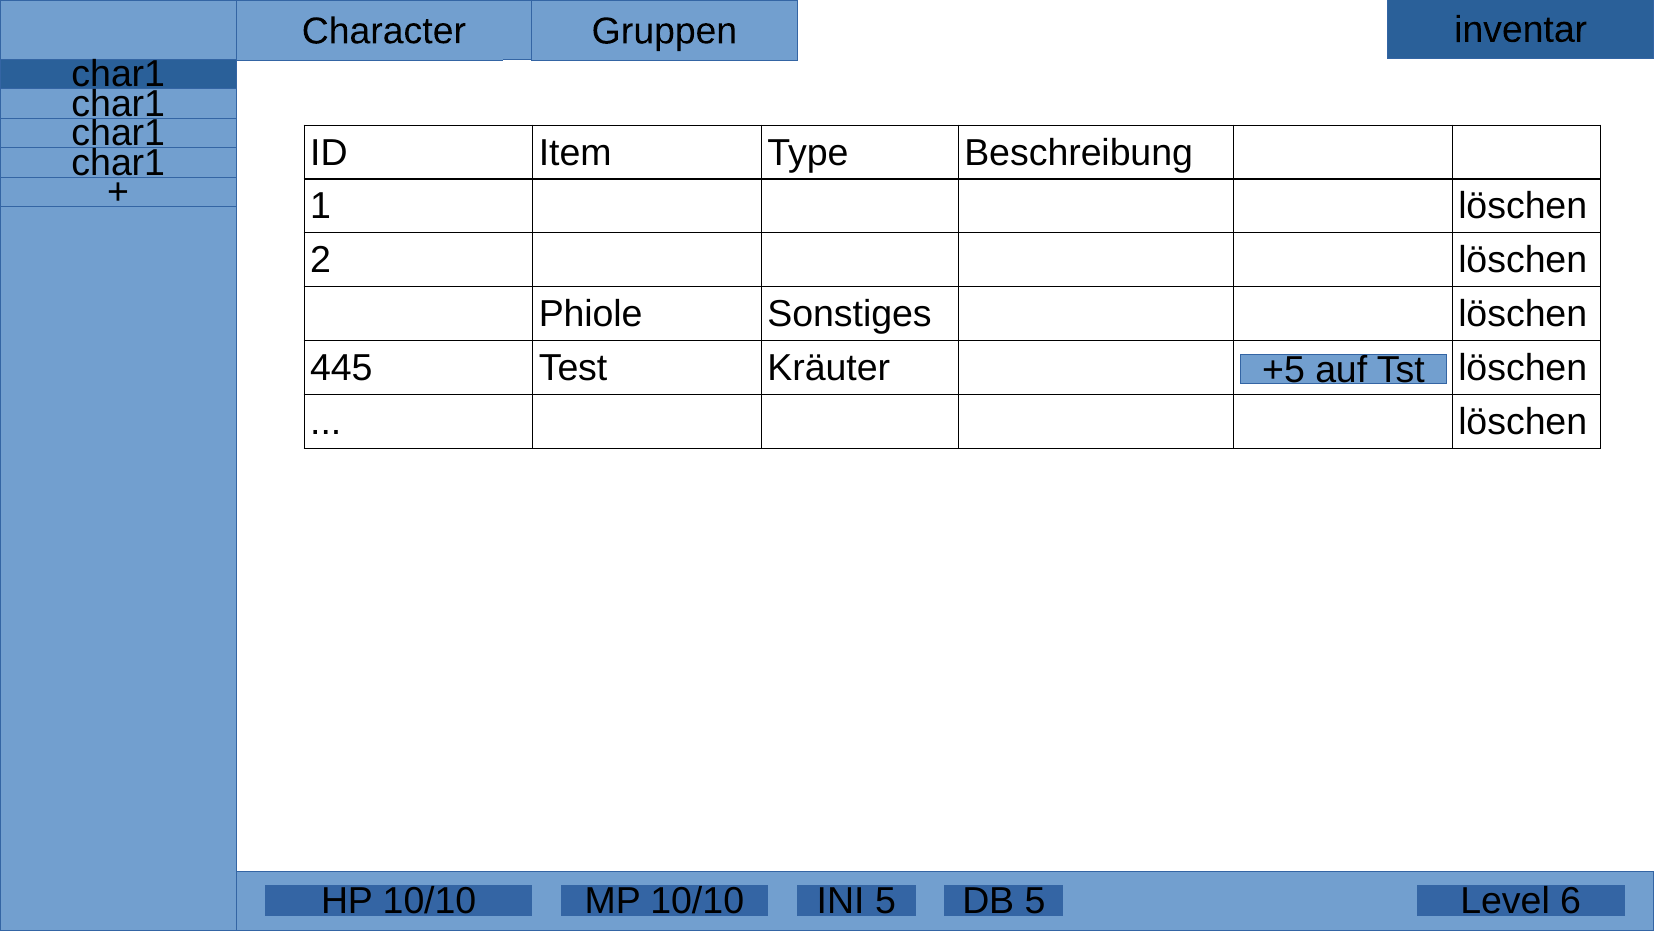

inventar
Character
Gruppen
char1
char1
char1
| ID | Item | Type | Beschreibung | | |
| --- | --- | --- | --- | --- | --- |
| 1 | | | | | löschen |
| 2 | | | | | löschen |
| | Phiole | Sonstiges | | | löschen |
| 445 | Test | Kräuter | | | löschen |
| ... | | | | | löschen |
char1
+
+5 auf Tst
HP 10/10
MP 10/10
INI 5
DB 5
Level 6